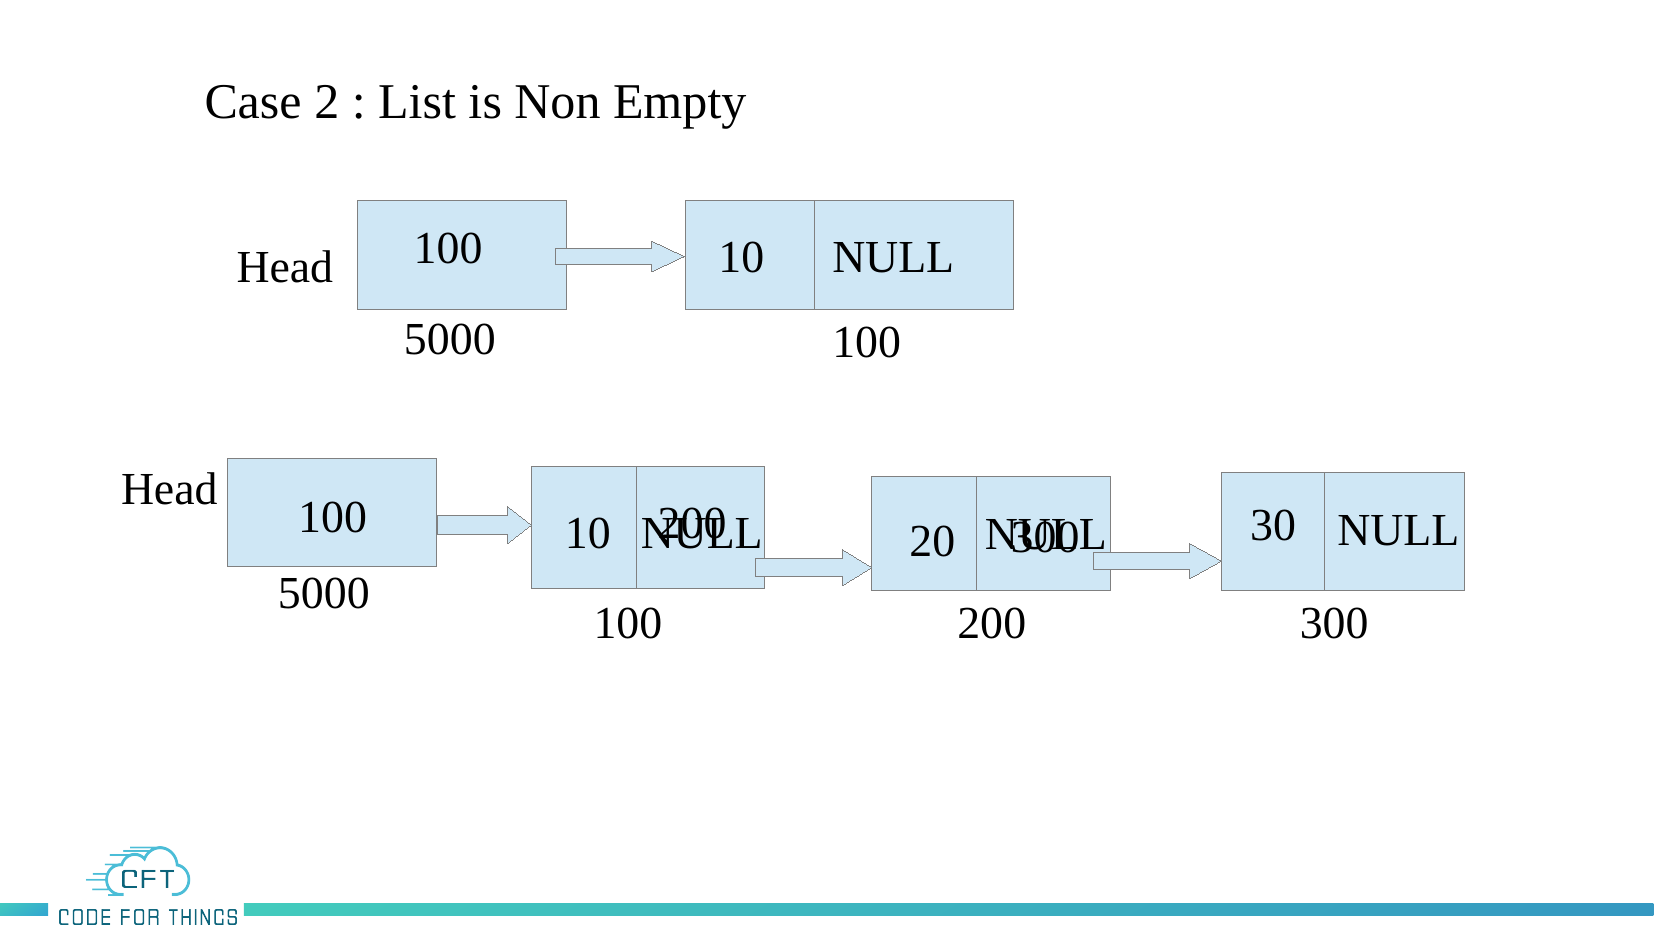

Case 2 : List is Non Empty
100
10
NULL
Head
5000
100
Head
100
200
30
NULL
10
NULL
NULL
300
20
5000
100
200
300